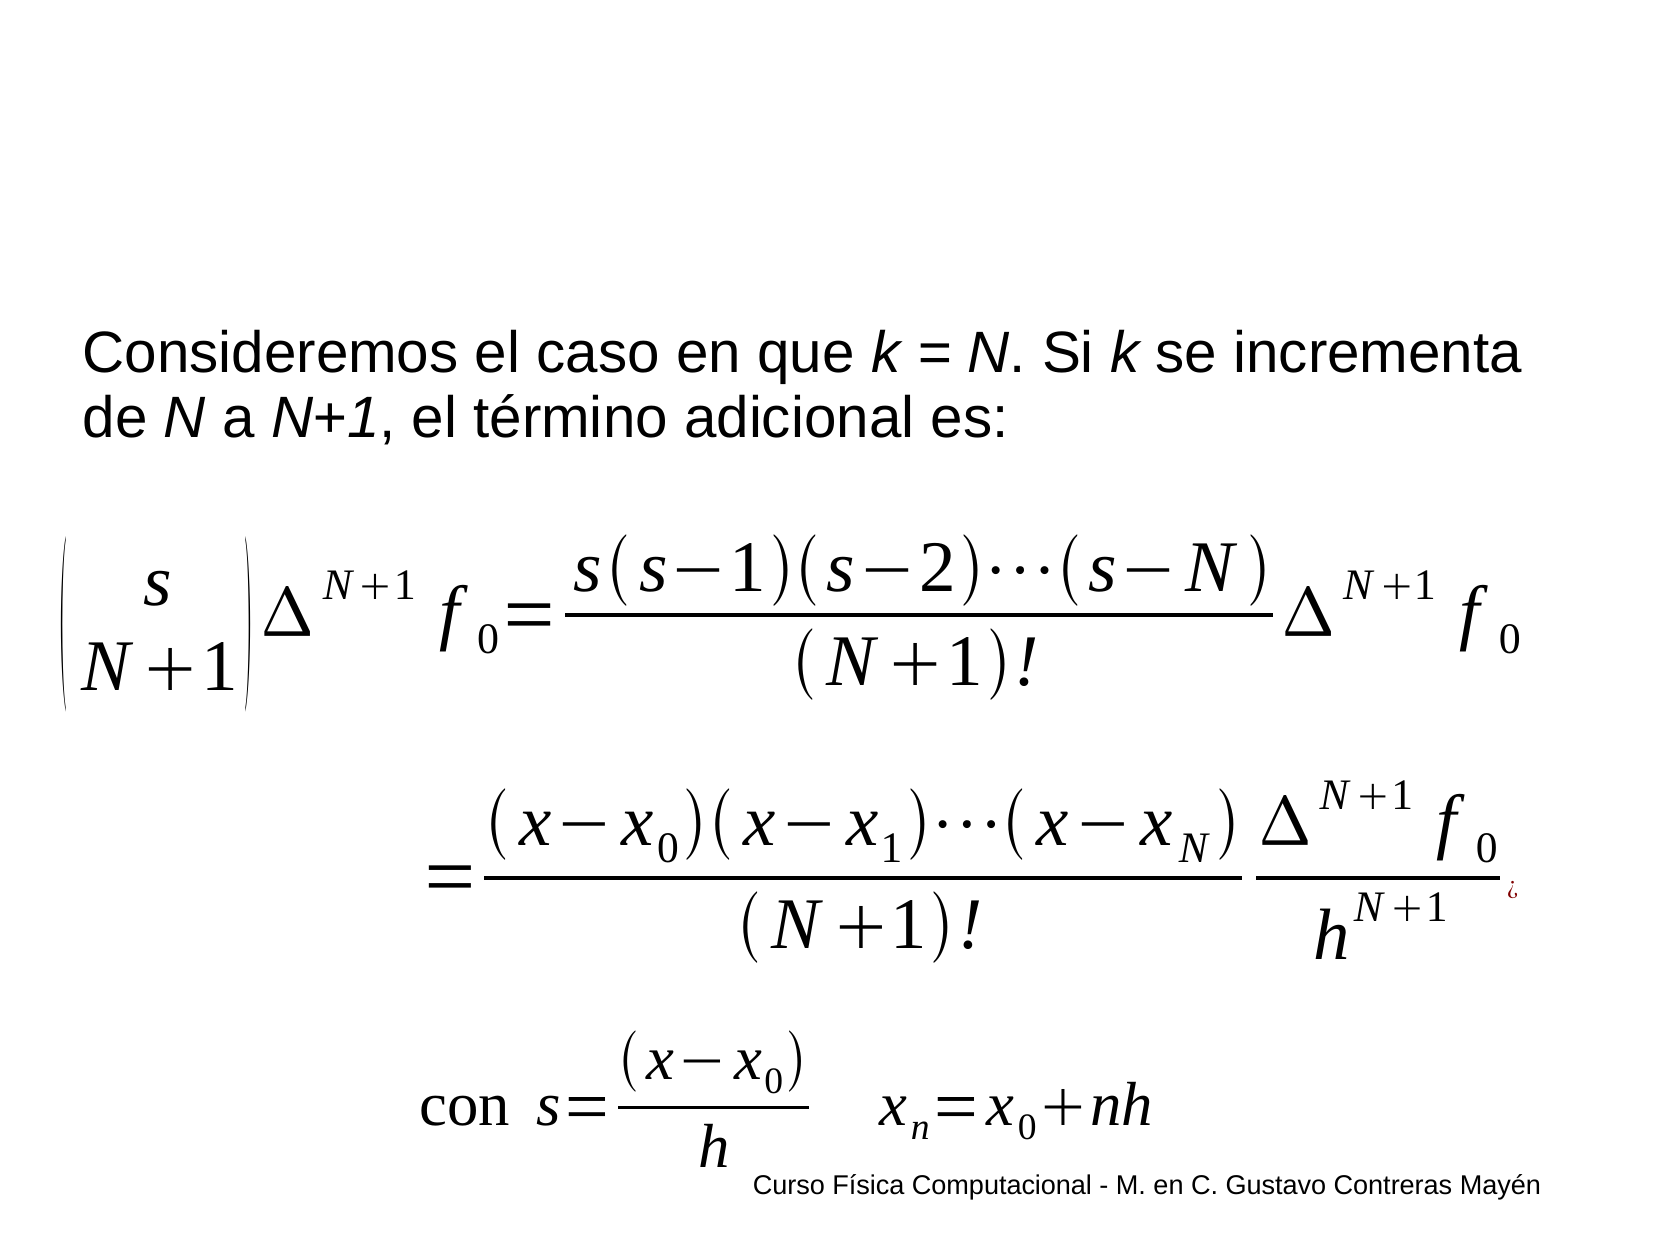

#
Consideremos el caso en que k = N. Si k se incrementa de N a N+1, el término adicional es: